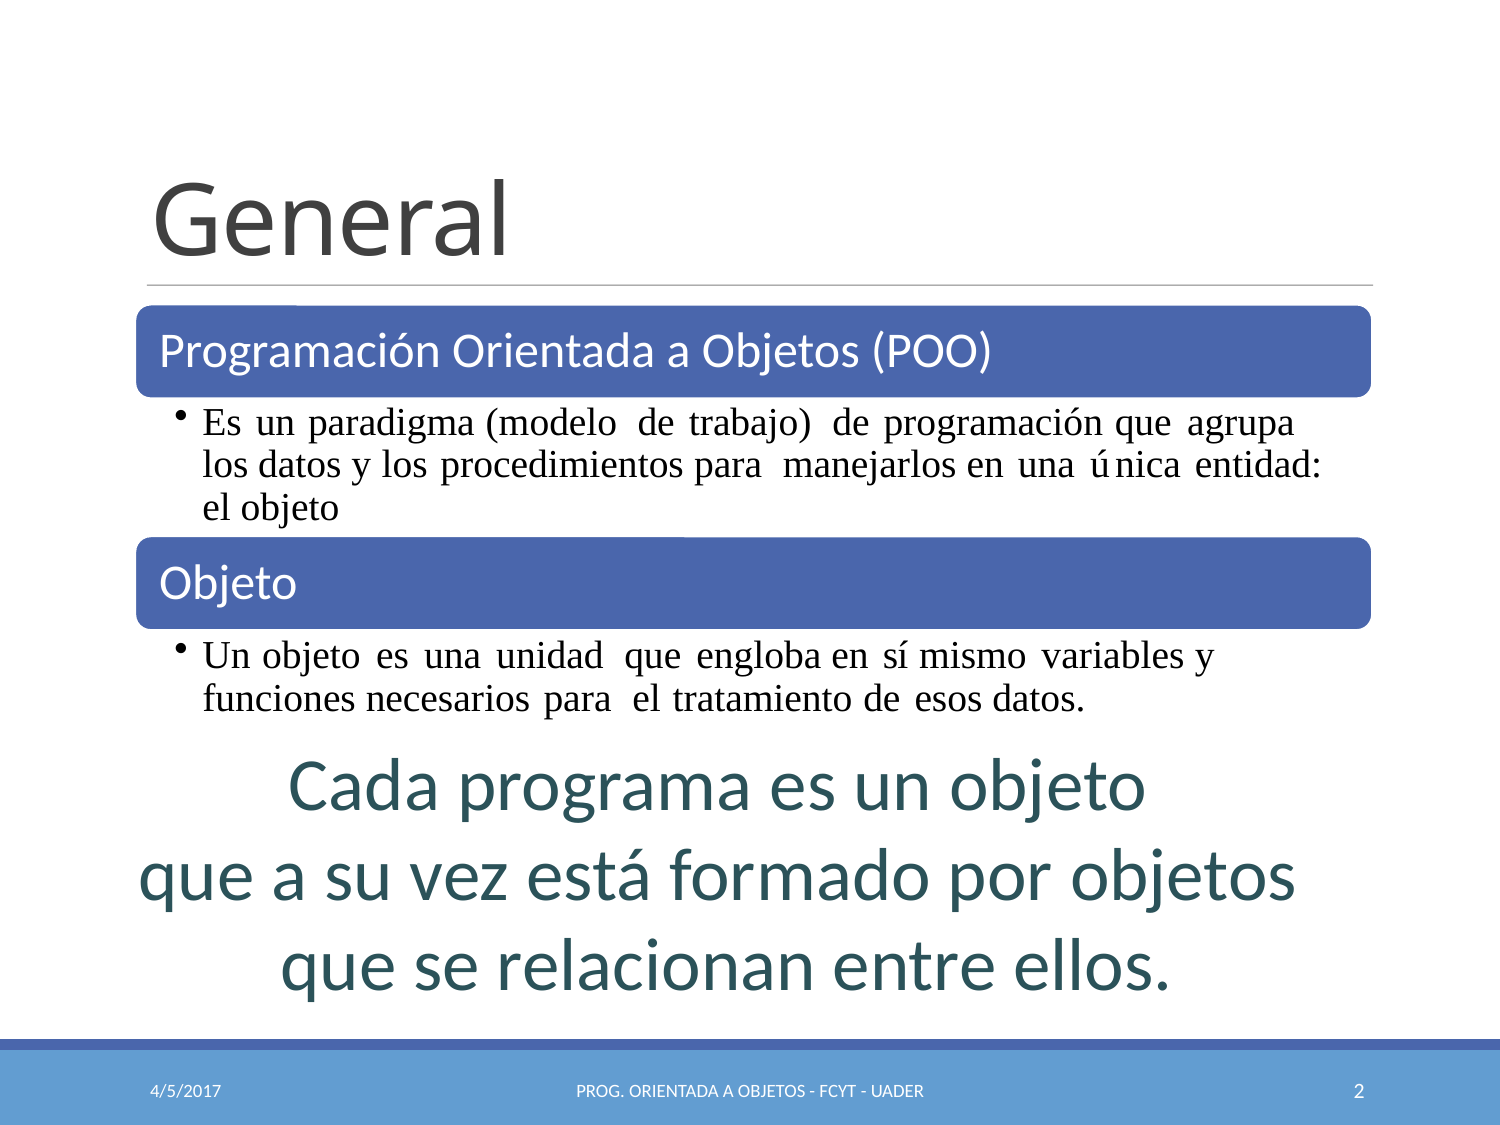

# General
Programación Orientada a Objetos (POO)
Es un paradigma (modelo de trabajo) de programación que agrupa los datos y los procedimientos para manejarlos en una única entidad: el objeto
Objeto
Un objeto es una unidad que engloba en sí mismo variables y funciones necesarios para el tratamiento de esos datos.
Cada programa es un objeto
que a su vez está formado por objetos
que se relacionan entre ellos.
4/5/2017
Prog. Orientada a Objetos - FCyT - UADER